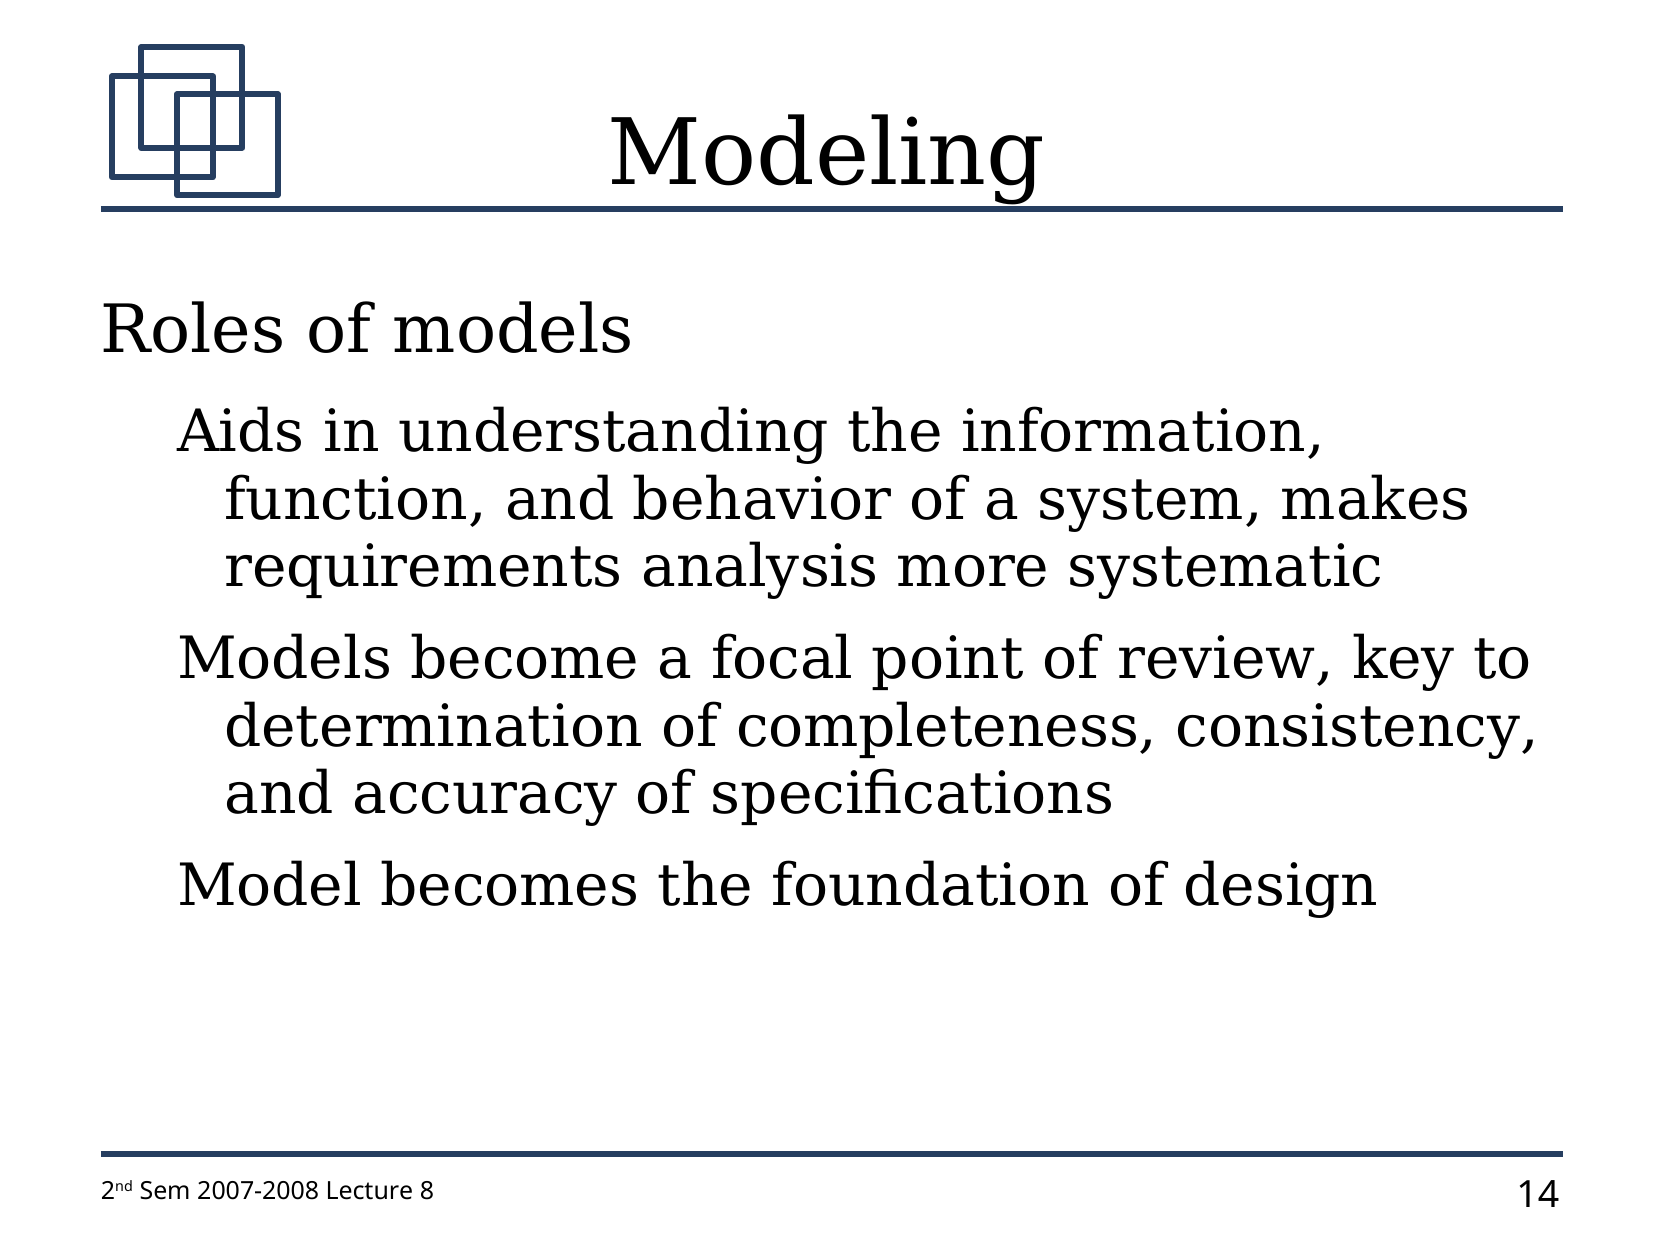

# Modeling
Roles of models
Aids in understanding the information, function, and behavior of a system, makes requirements analysis more systematic
Models become a focal point of review, key to determination of completeness, consistency, and accuracy of specifications
Model becomes the foundation of design